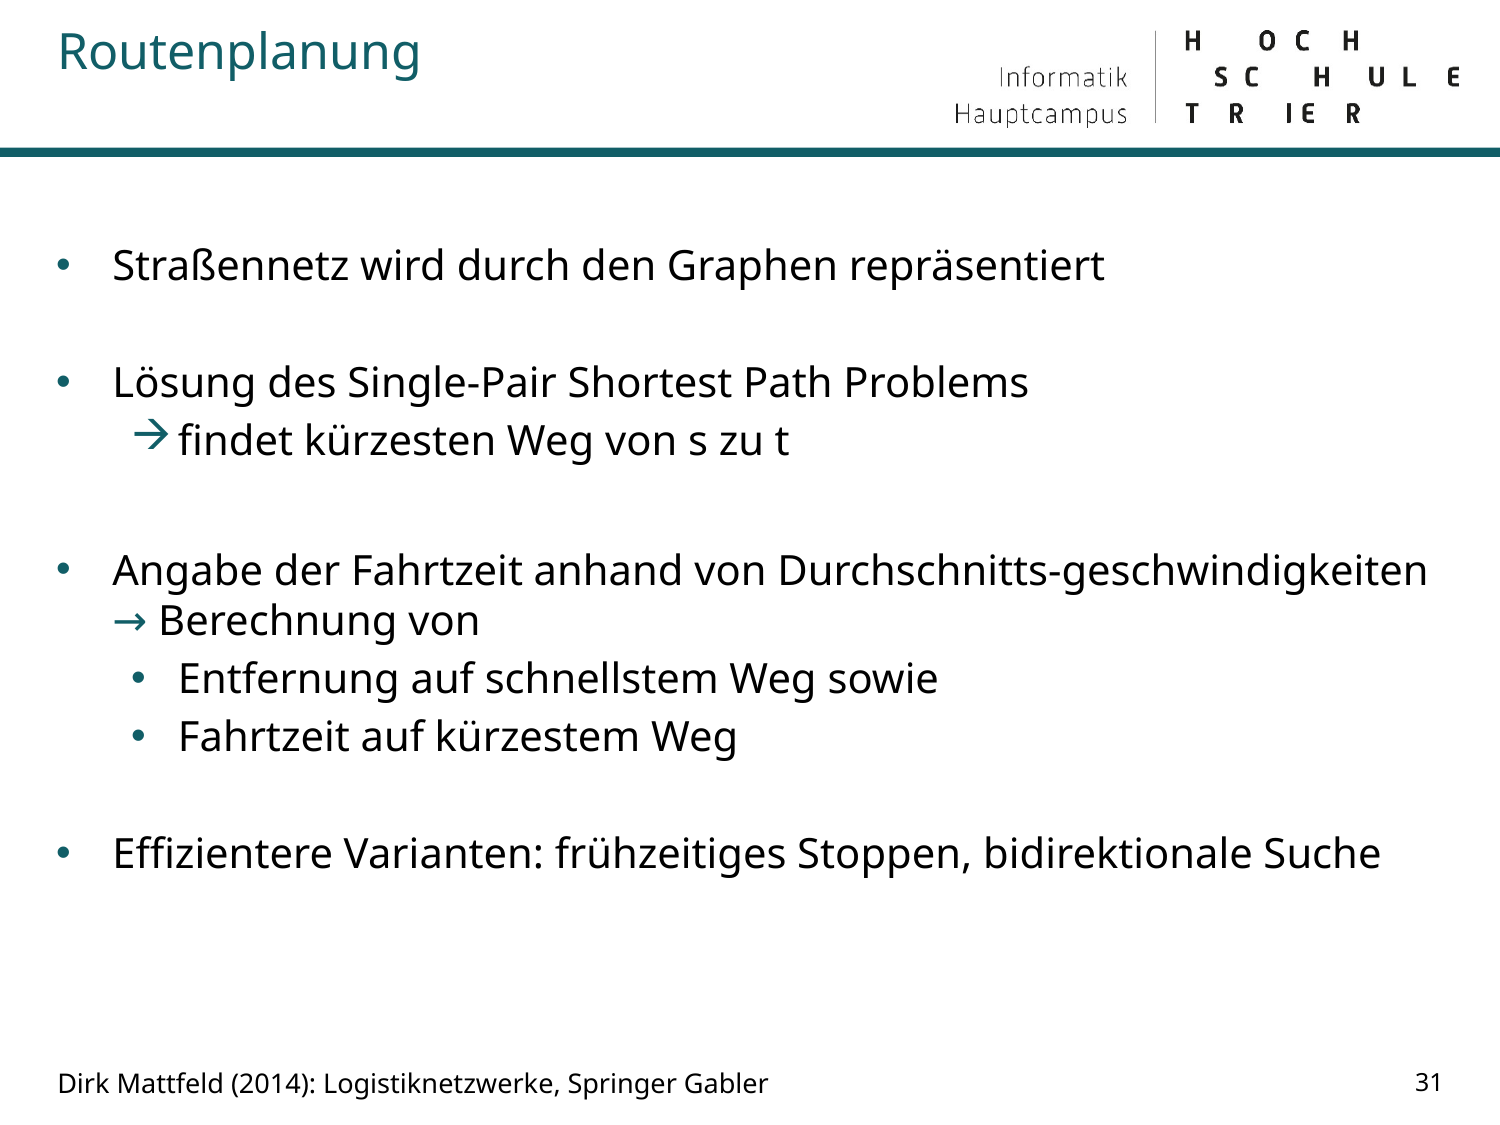

Routenplanung
# Straßennetz wird durch den Graphen repräsentiert
Lösung des Single-Pair Shortest Path Problems
findet kürzesten Weg von s zu t
Angabe der Fahrtzeit anhand von Durchschnitts-geschwindigkeiten → Berechnung von
Entfernung auf schnellstem Weg sowie
Fahrtzeit auf kürzestem Weg
Effizientere Varianten: frühzeitiges Stoppen, bidirektionale Suche
Dirk Mattfeld (2014): Logistiknetzwerke, Springer Gabler